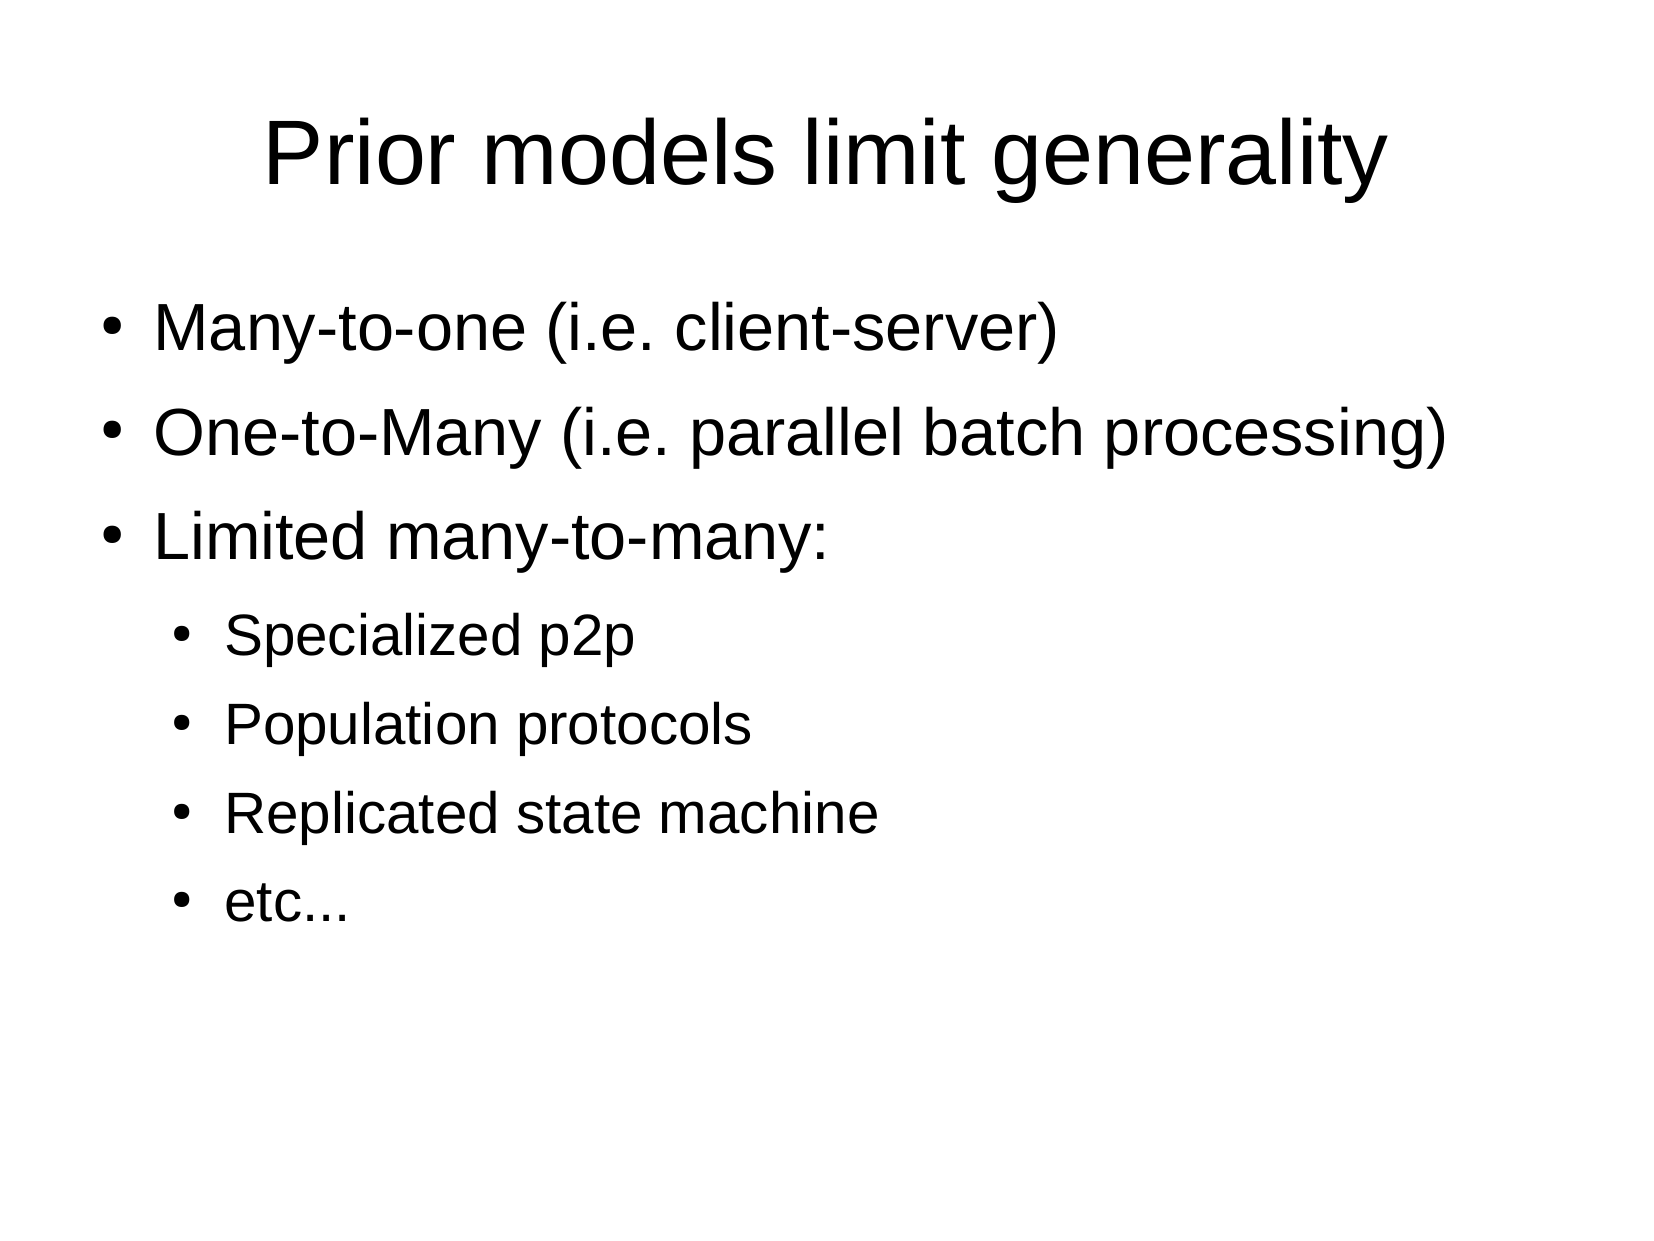

# Prior models limit generality
Many-to-one (i.e. client-server)
One-to-Many (i.e. parallel batch processing)
Limited many-to-many:
Specialized p2p
Population protocols
Replicated state machine
etc...